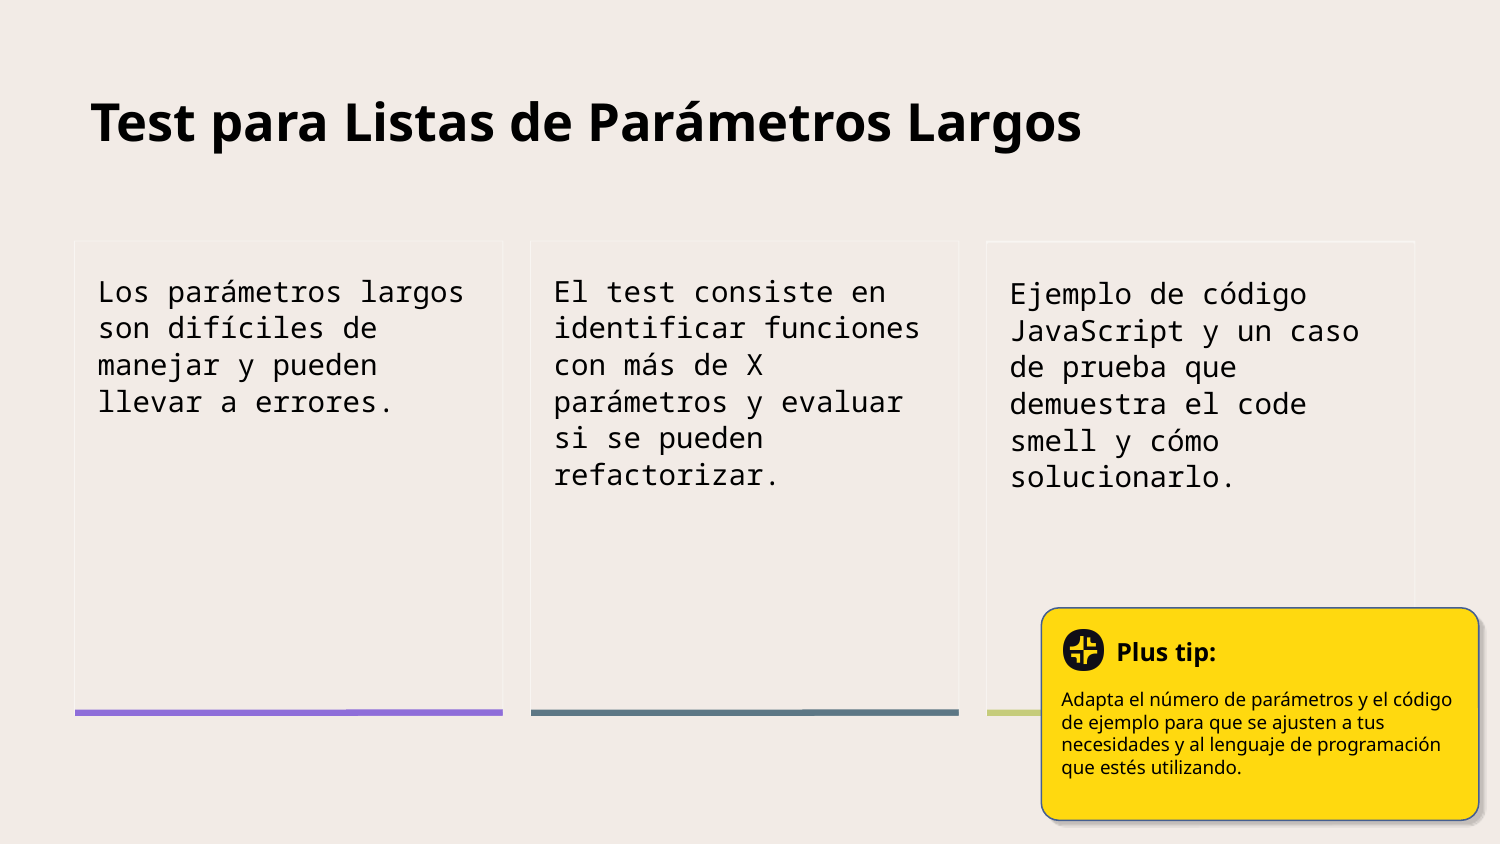

# Test para Listas de Parámetros Largos
Los parámetros largos son difíciles de manejar y pueden llevar a errores.
El test consiste en identificar funciones con más de X parámetros y evaluar si se pueden refactorizar.
Ejemplo de código JavaScript y un caso de prueba que demuestra el code smell y cómo solucionarlo.
Adapta el número de parámetros y el código de ejemplo para que se ajusten a tus necesidades y al lenguaje de programación que estés utilizando.
Plus tip: